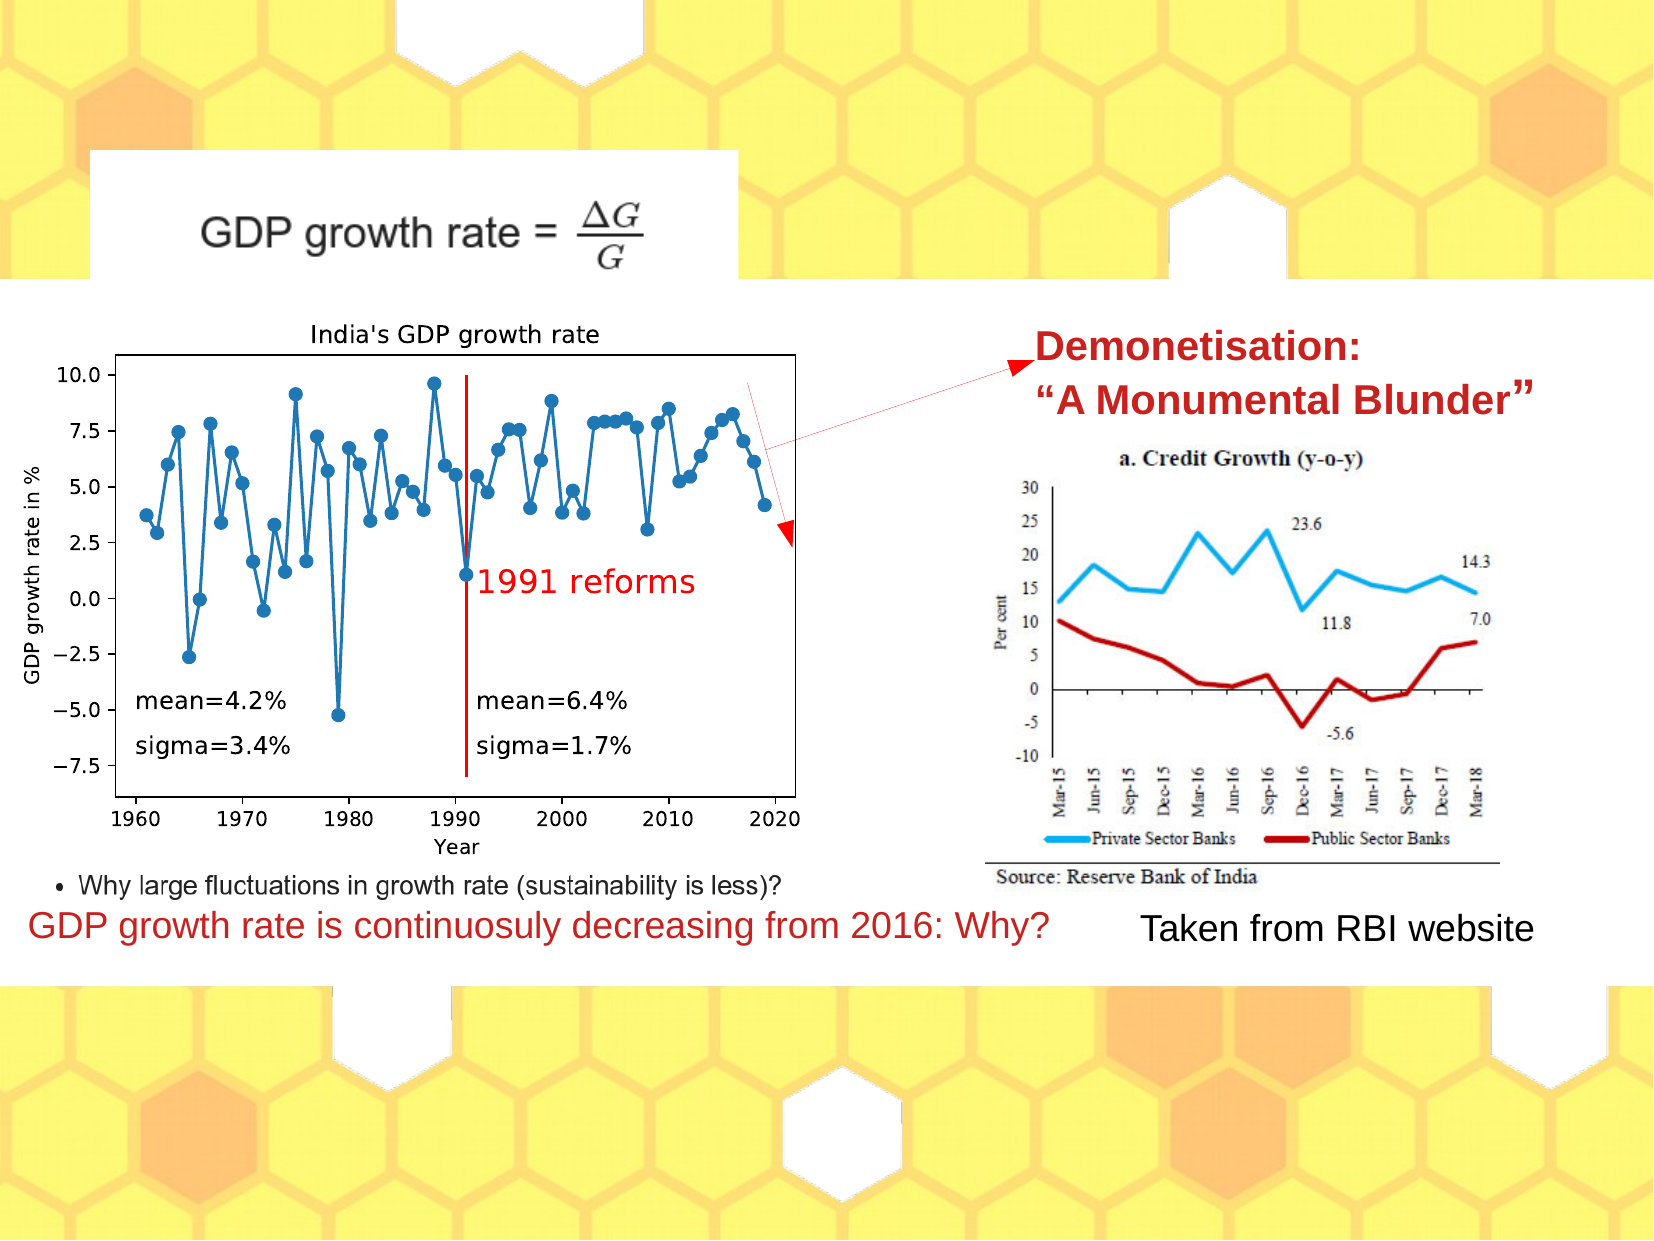

Demonetisation:
“A Monumental Blunder”
GDP growth rate is continuosuly decreasing from 2016: Why?
Taken from RBI website